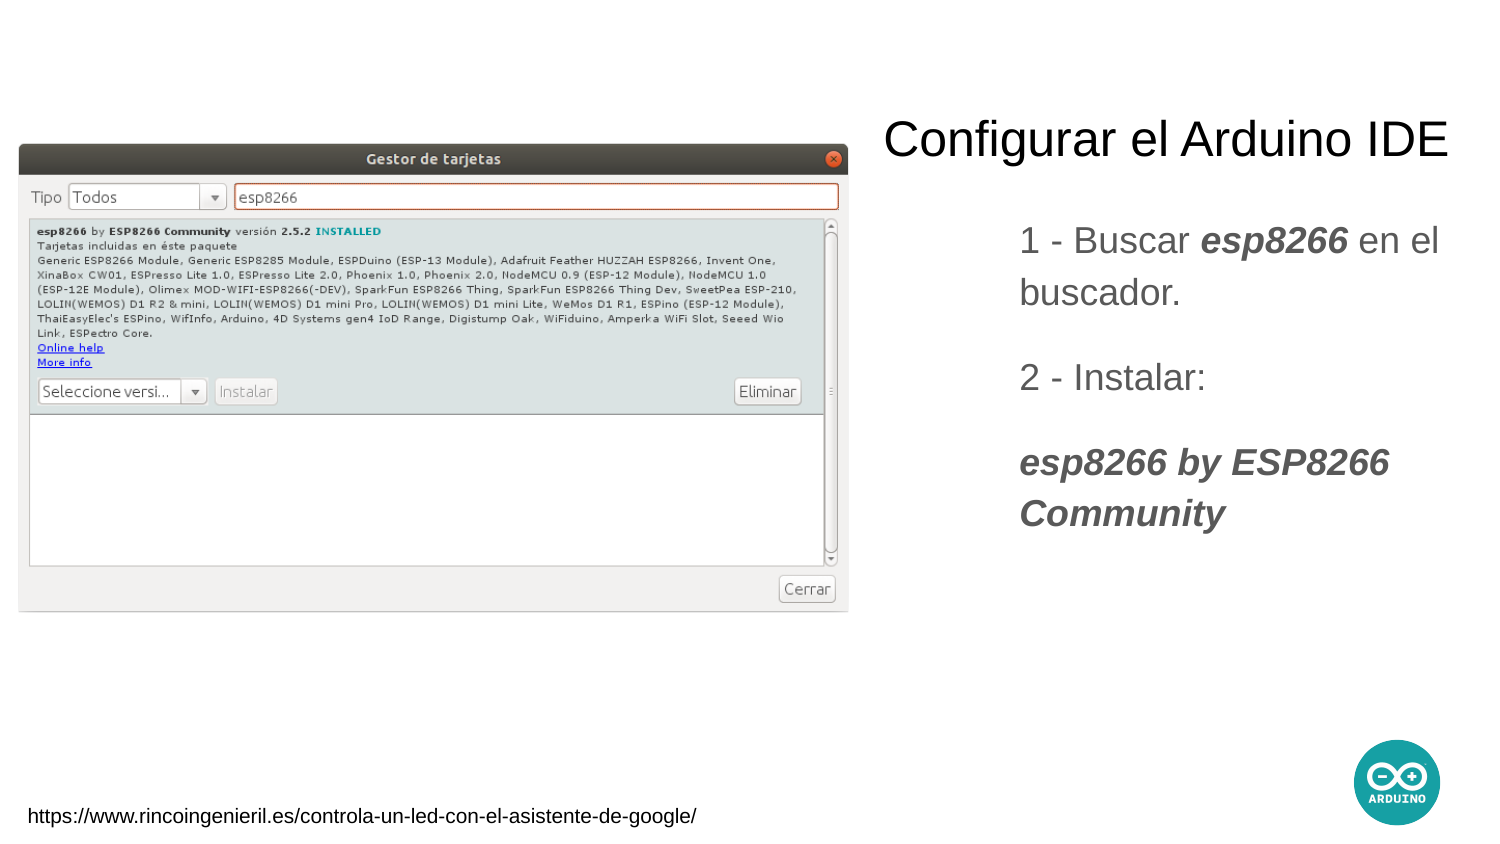

# Configurar el Arduino IDE
1 - Buscar esp8266 en el buscador.
2 - Instalar:
esp8266 by ESP8266 Community